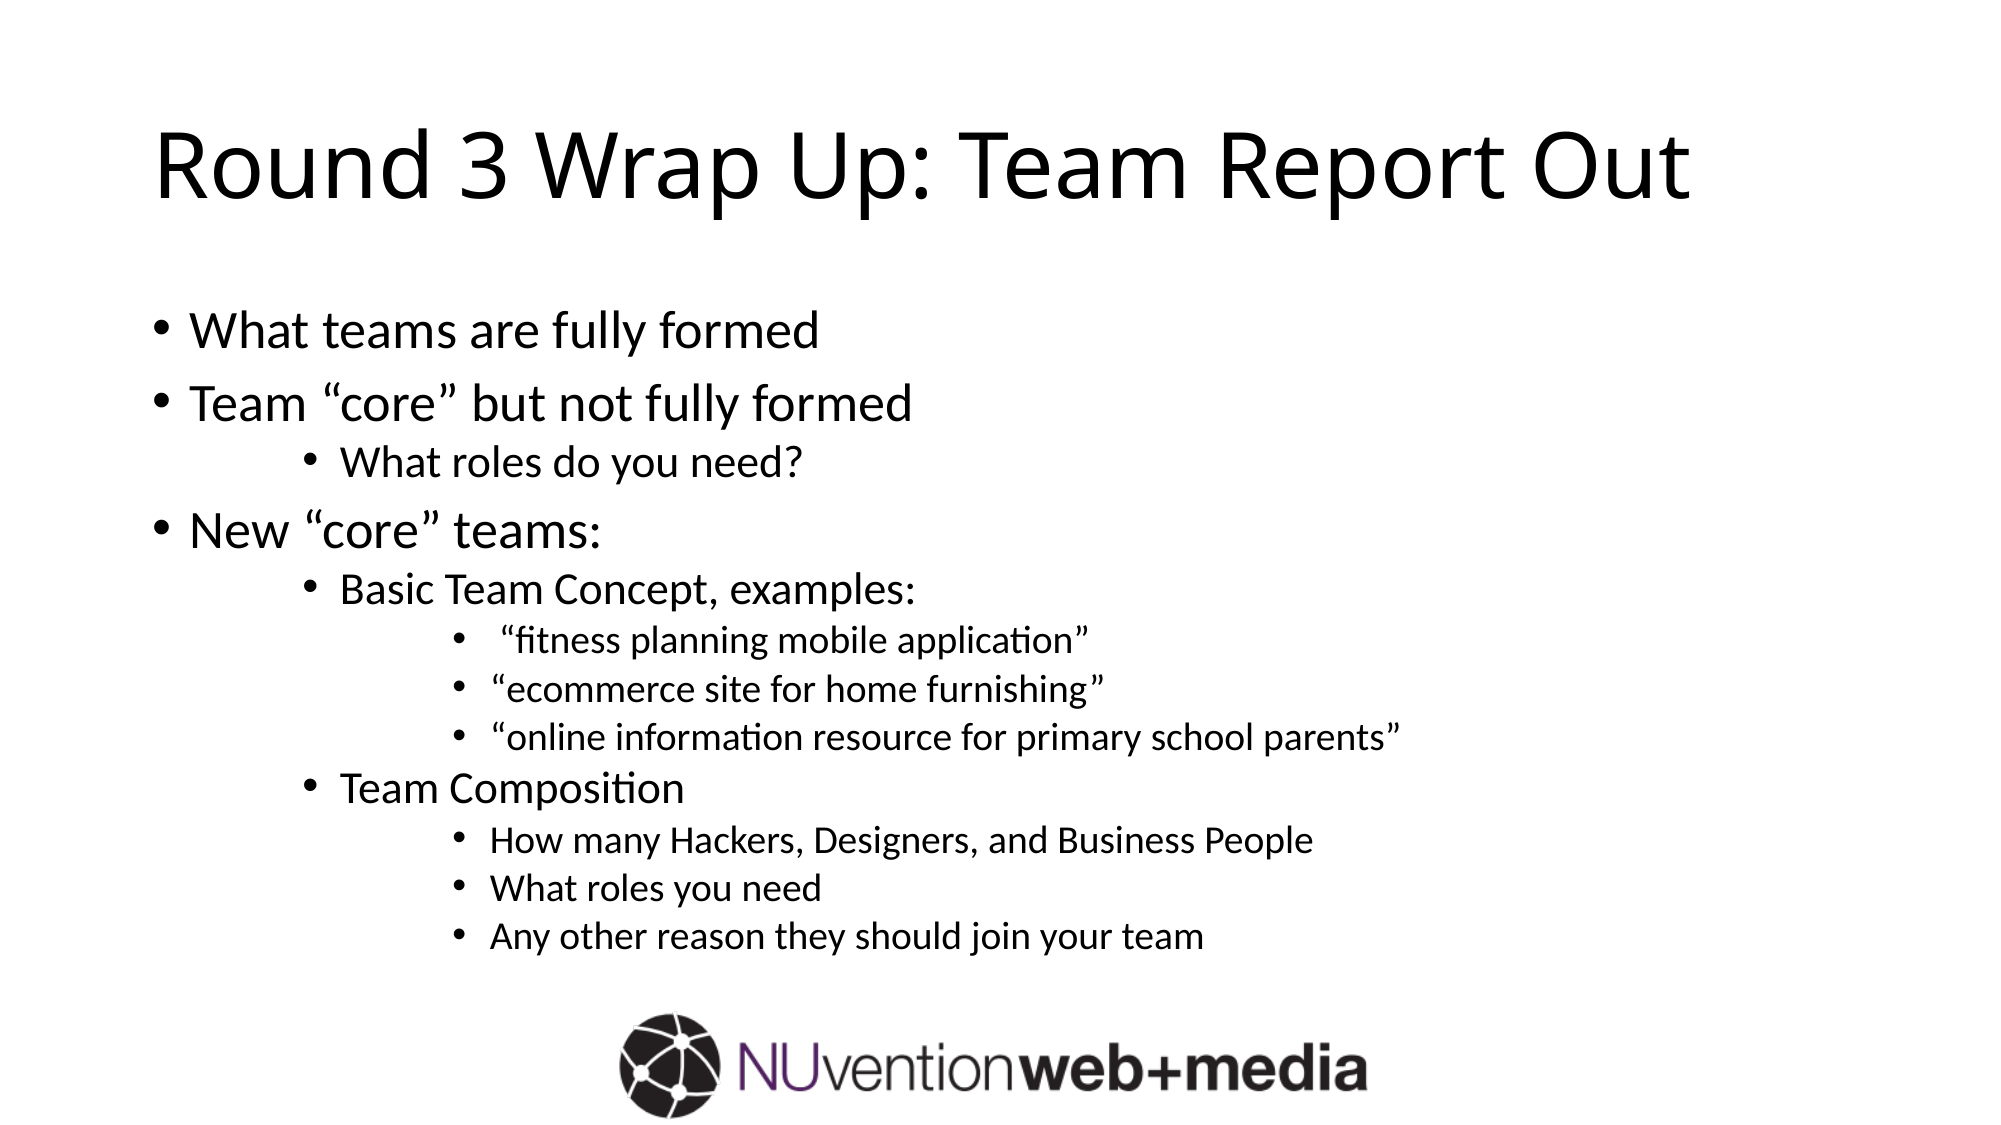

# Round 3 Wrap Up: Team Report Out
What teams are fully formed
Team “core” but not fully formed
What roles do you need?
New “core” teams:
Basic Team Concept, examples:
 “fitness planning mobile application”
“ecommerce site for home furnishing”
“online information resource for primary school parents”
Team Composition
How many Hackers, Designers, and Business People
What roles you need
Any other reason they should join your team